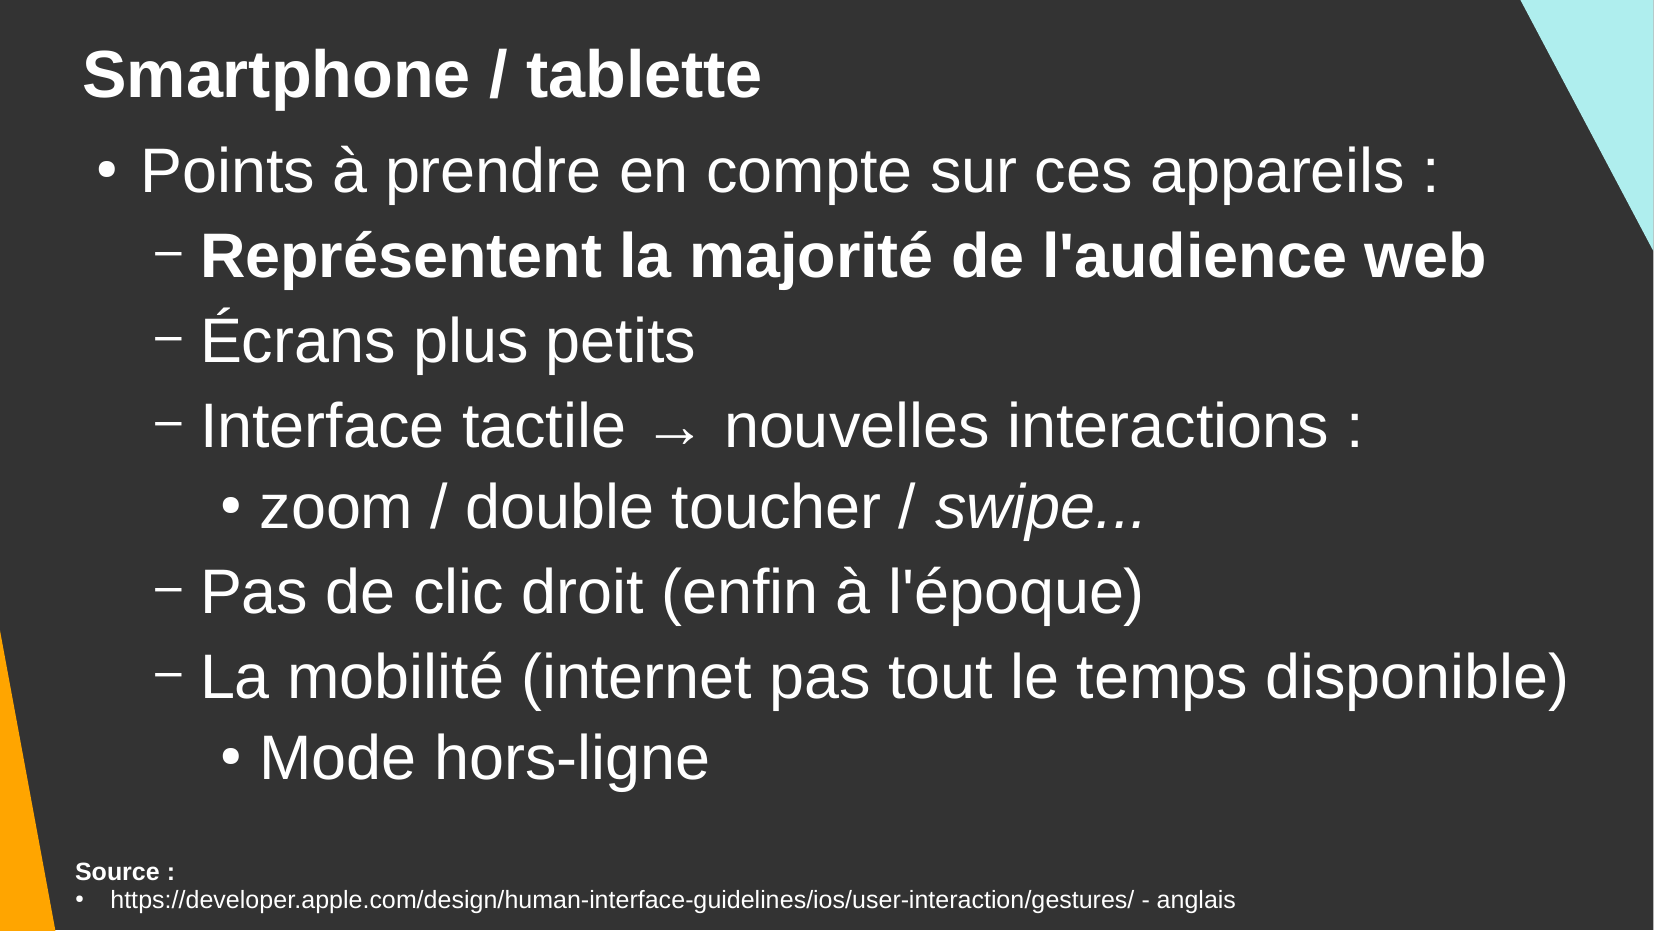

# Smartphone / tablette
Points à prendre en compte sur ces appareils :
Représentent la majorité de l'audience web
Écrans plus petits
Interface tactile → nouvelles interactions :
zoom / double toucher / swipe...
Pas de clic droit (enfin à l'époque)
La mobilité (internet pas tout le temps disponible)
Mode hors-ligne
Source :
https://developer.apple.com/design/human-interface-guidelines/ios/user-interaction/gestures/ - anglais